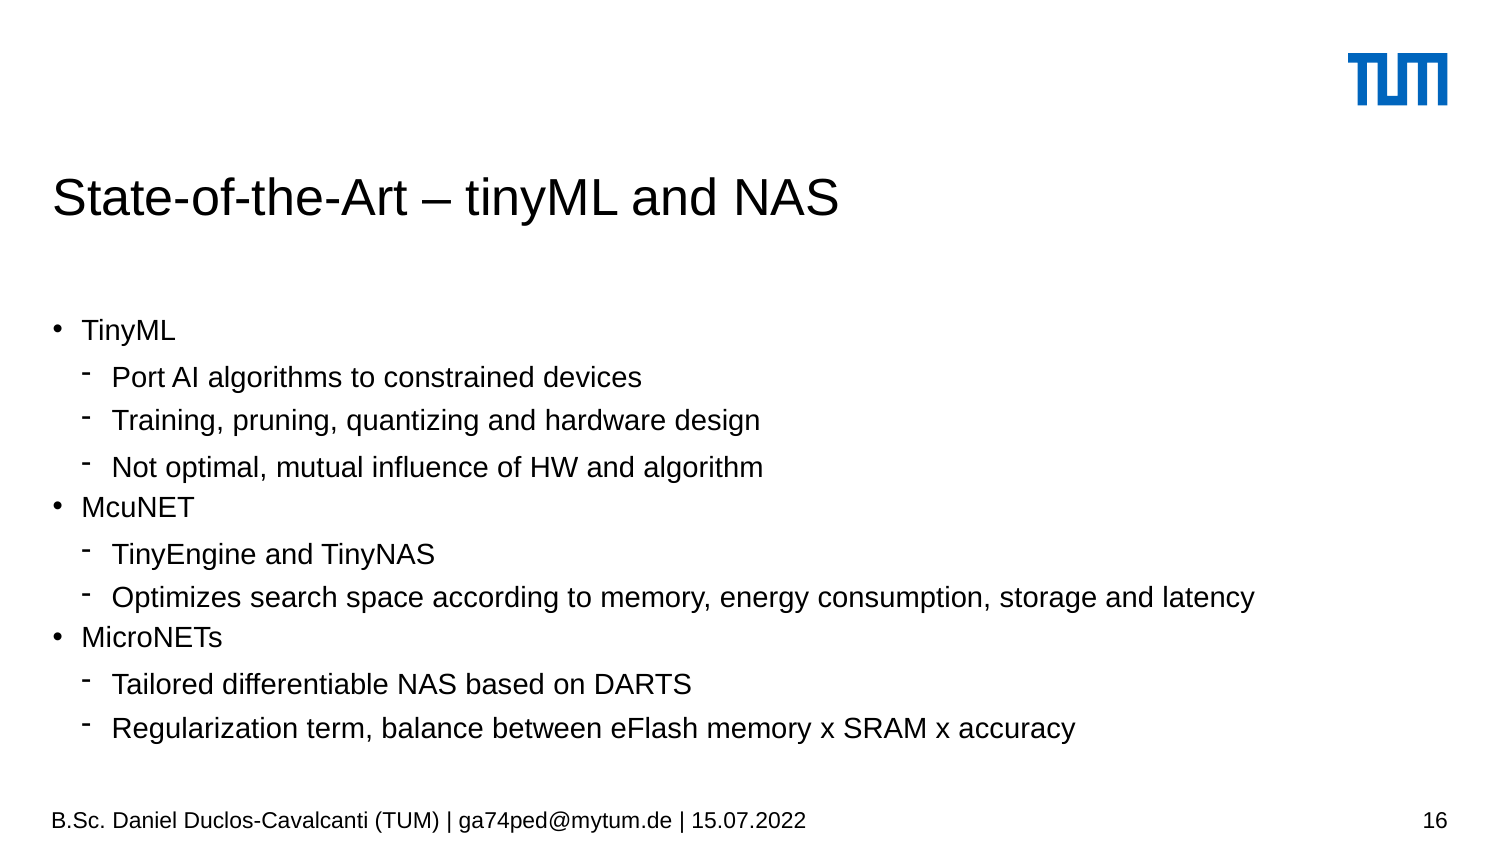

# State-of-the-Art – tinyML and NAS
TinyML
Port AI algorithms to constrained devices
Training, pruning, quantizing and hardware design
Not optimal, mutual influence of HW and algorithm
McuNET
TinyEngine and TinyNAS
Optimizes search space according to memory, energy consumption, storage and latency
MicroNETs
Tailored differentiable NAS based on DARTS
Regularization term, balance between eFlash memory x SRAM x accuracy
B.Sc. Daniel Duclos-Cavalcanti (TUM) | ga74ped@mytum.de | 15.07.2022